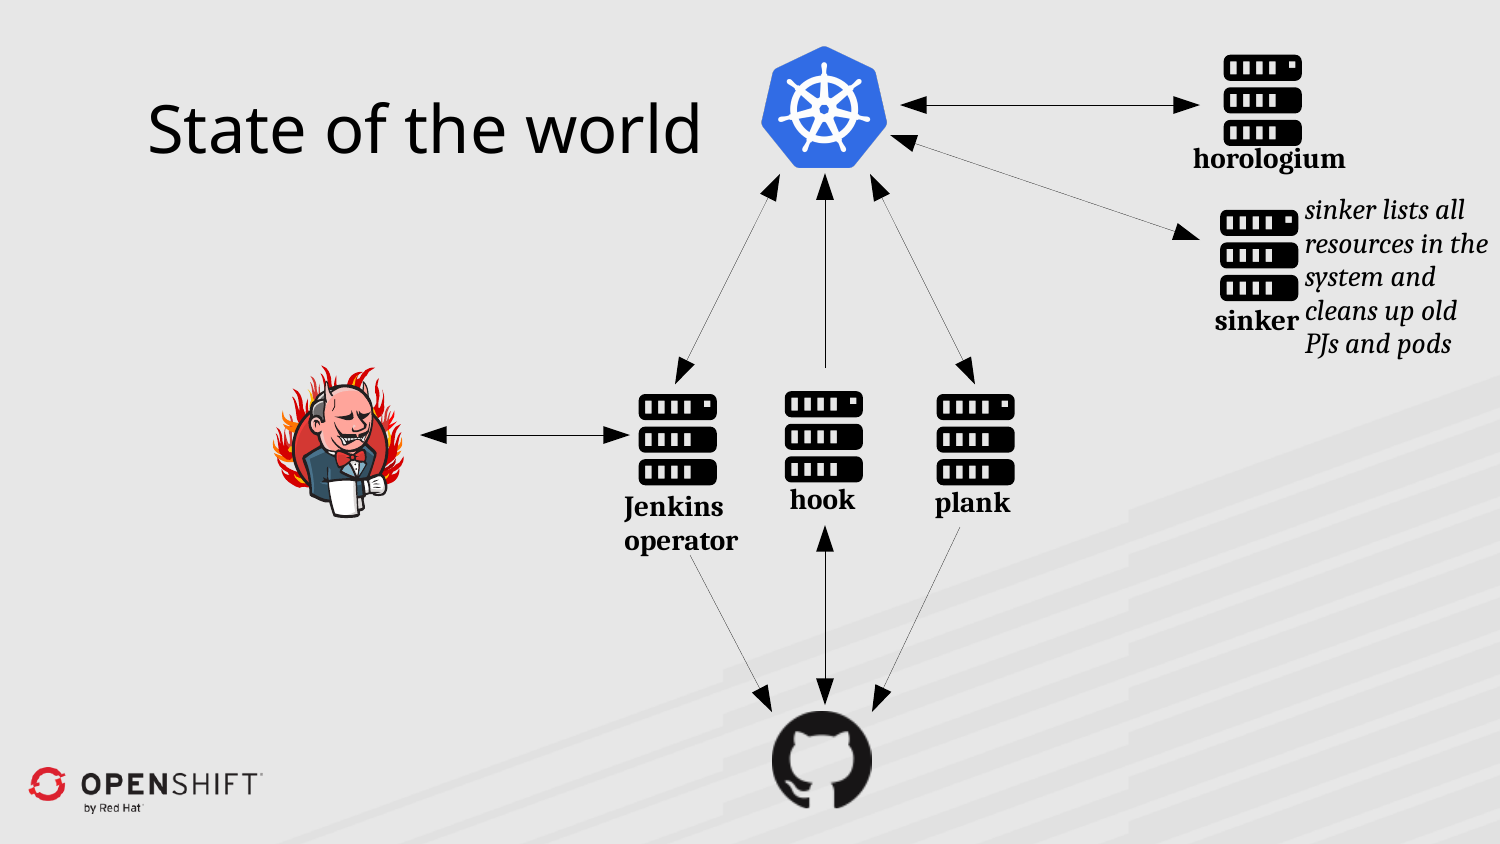

State of the world
horologium
sinker lists all
resources in the
system and
cleans up old
PJs and pods
#
sinker
hook
plank
Jenkins
operator